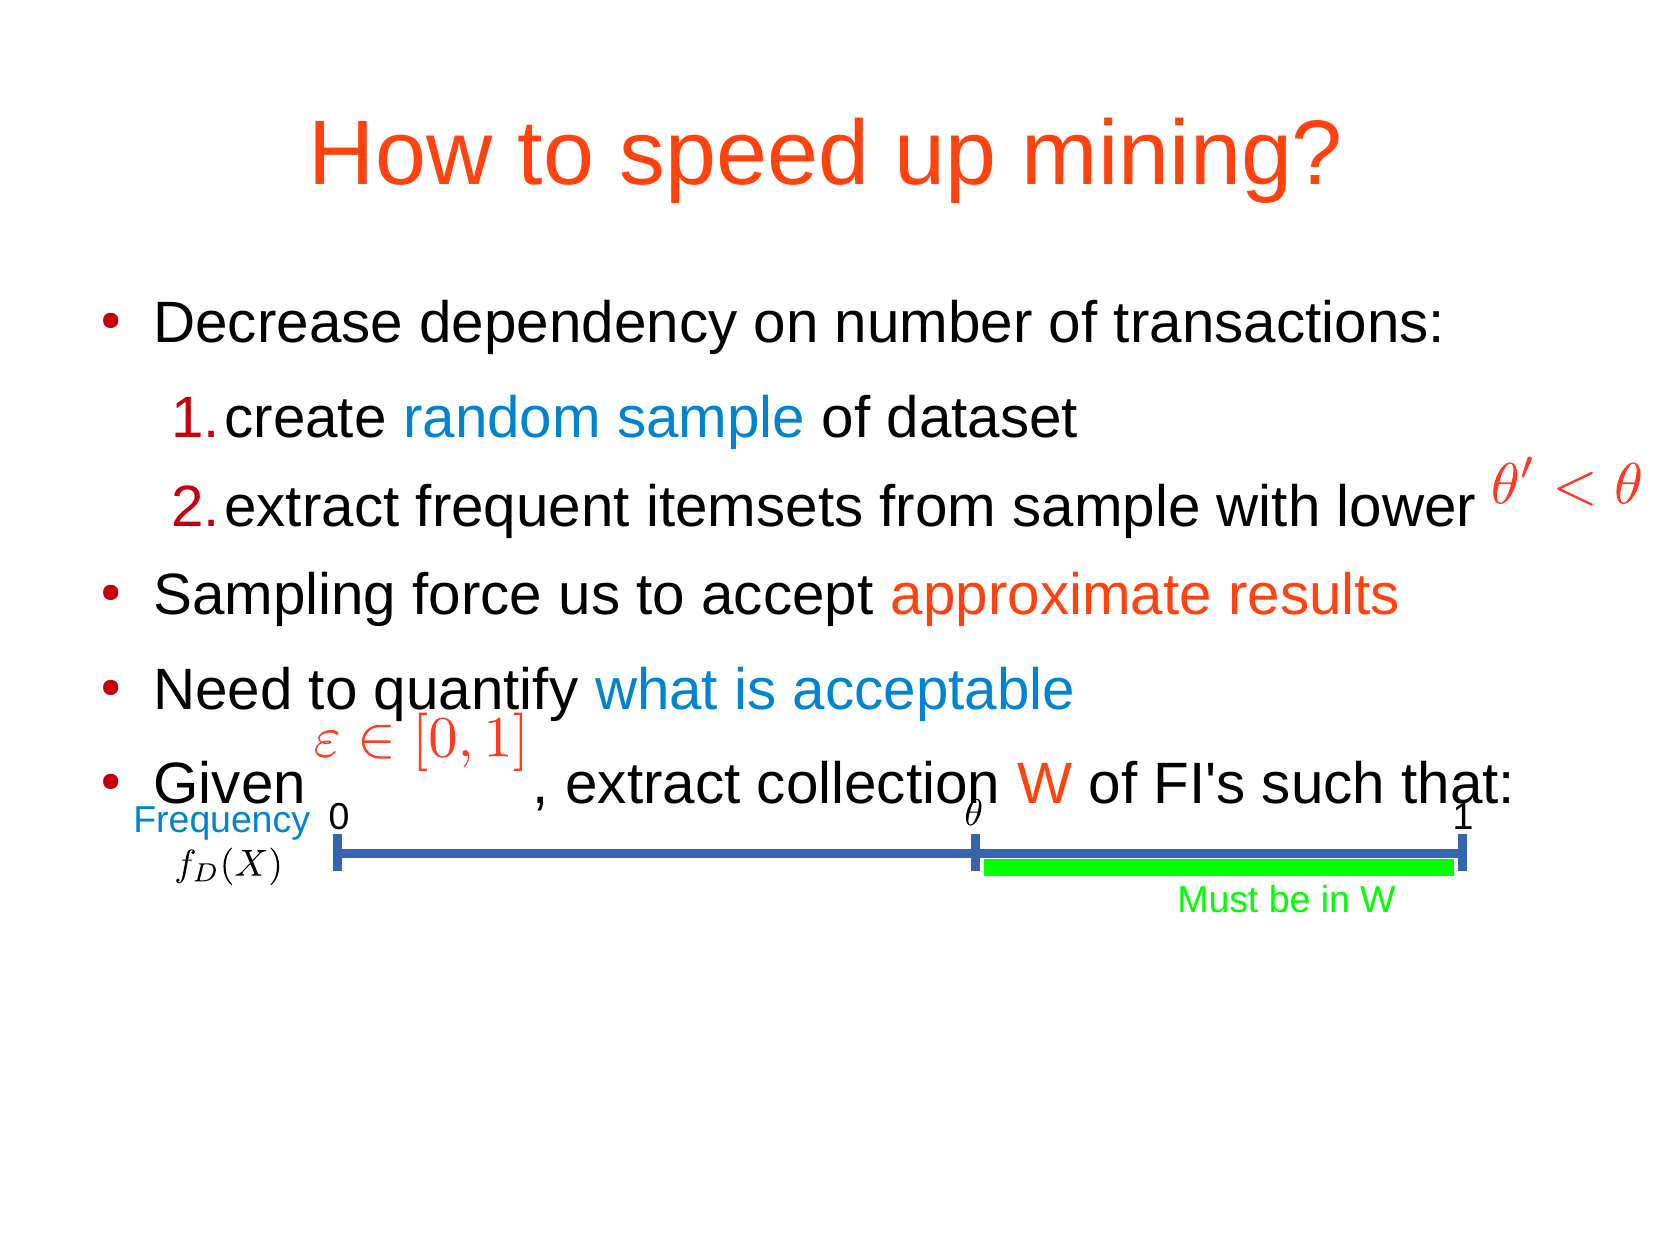

# How to speed up mining?
Decrease dependency on number of transactions:
create random sample of dataset
extract frequent itemsets from sample with lower
Sampling force us to accept approximate results
Need to quantify what is acceptable
Given , extract collection W of FI's such that:
0
1
Frequency
Must be in W